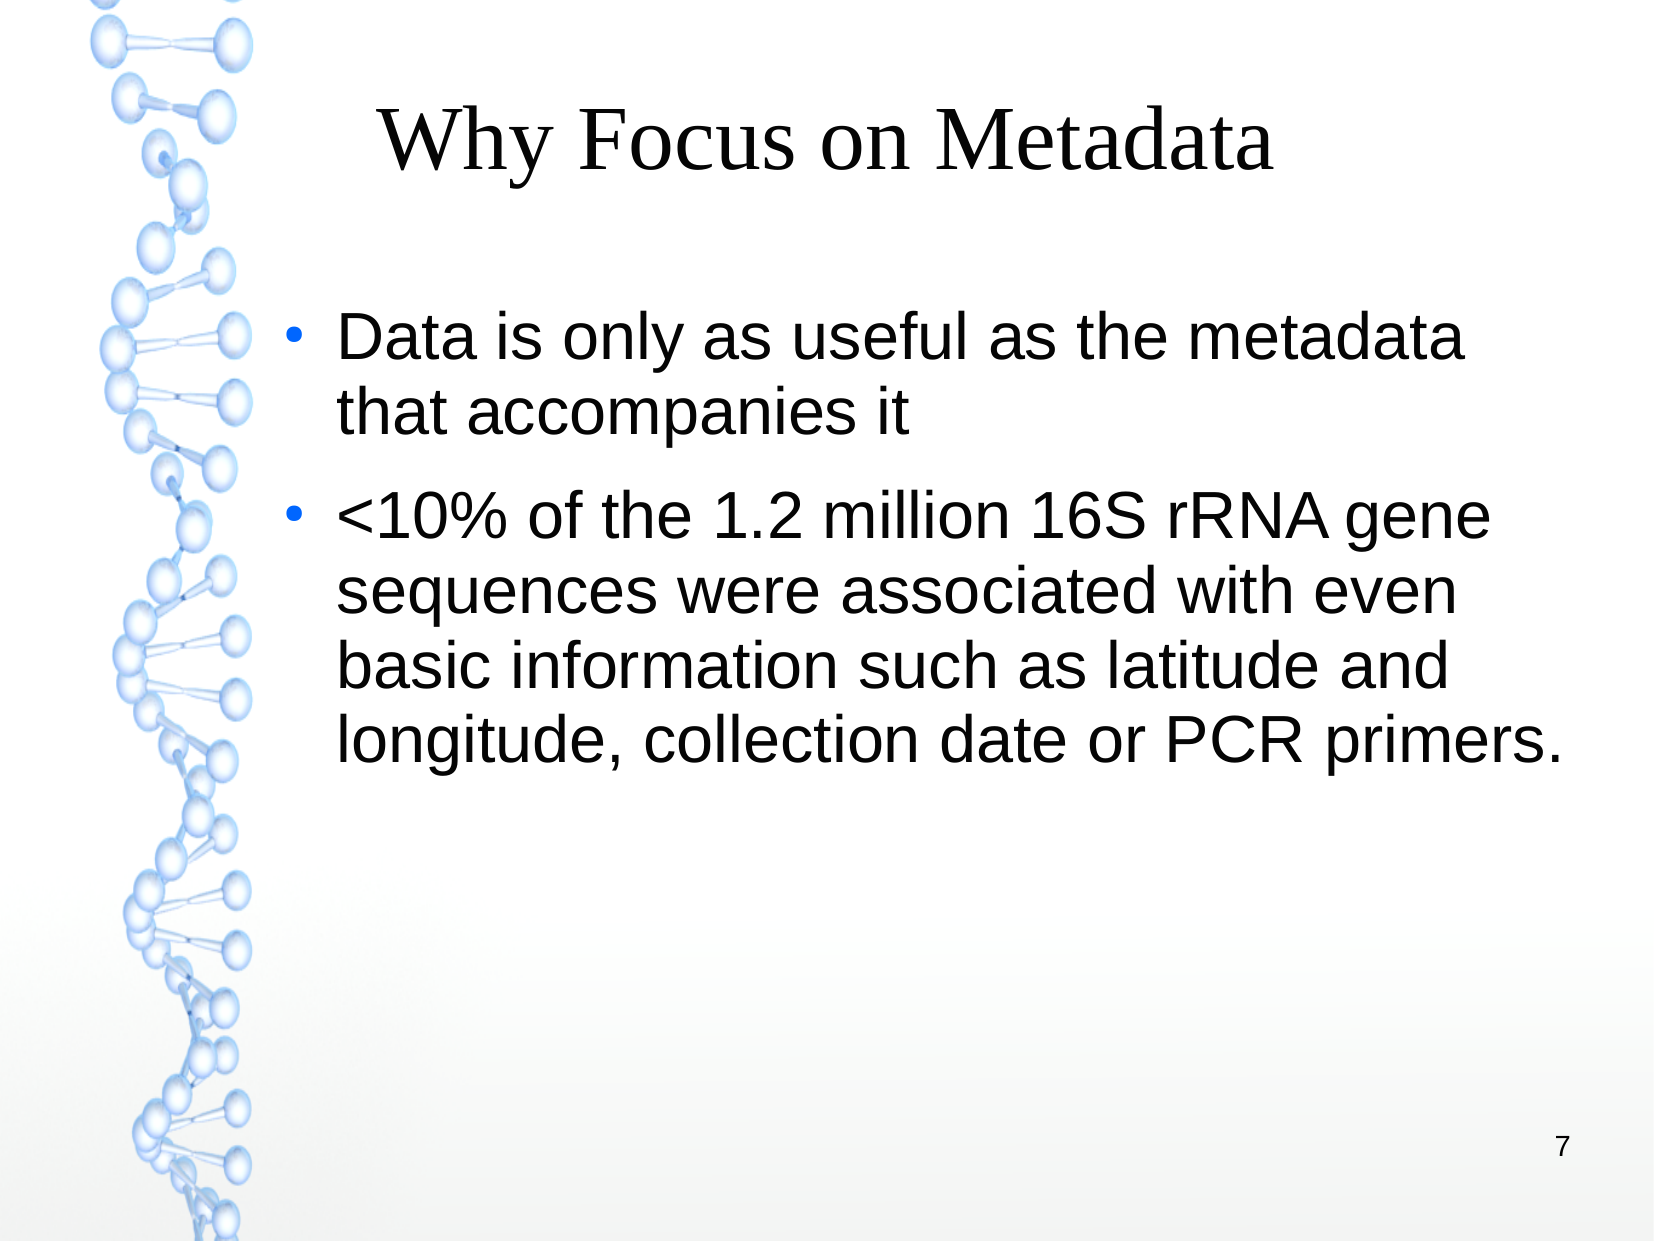

# Why Focus on Metadata
Data is only as useful as the metadata that accompanies it
<10% of the 1.2 million 16S rRNA gene sequences were associated with even basic information such as latitude and longitude, collection date or PCR primers.
7